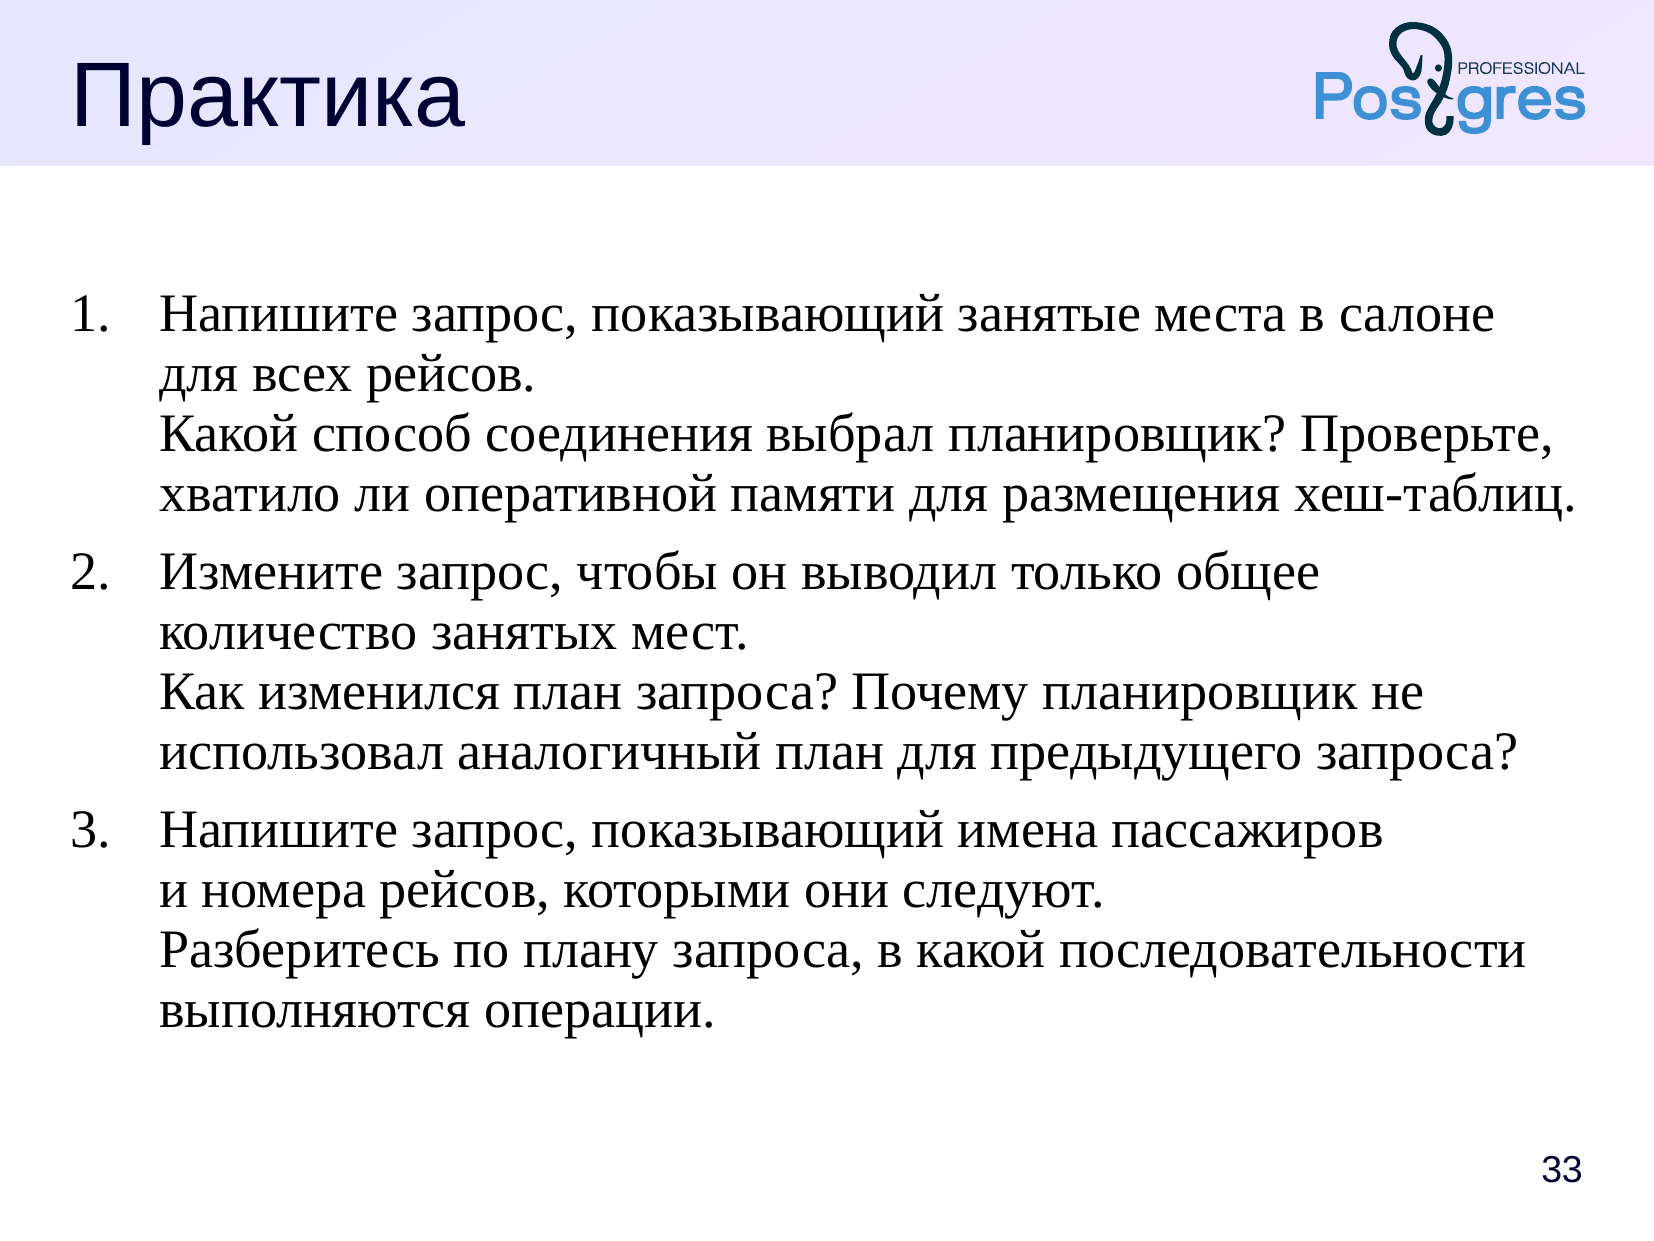

# Практика
Напишите запрос, показывающий занятые места в салоне для всех рейсов.
Какой способ соединения выбрал планировщик? Проверьте, хватило ли оперативной памяти для размещения хеш-таблиц.
Измените запрос, чтобы он выводил только общее количество занятых мест.
Как изменился план запроса? Почему планировщик не использовал аналогичный план для предыдущего запроса?
Напишите запрос, показывающий имена пассажиров
и номера рейсов, которыми они следуют.
Разберитесь по плану запроса, в какой последовательности выполняются операции.